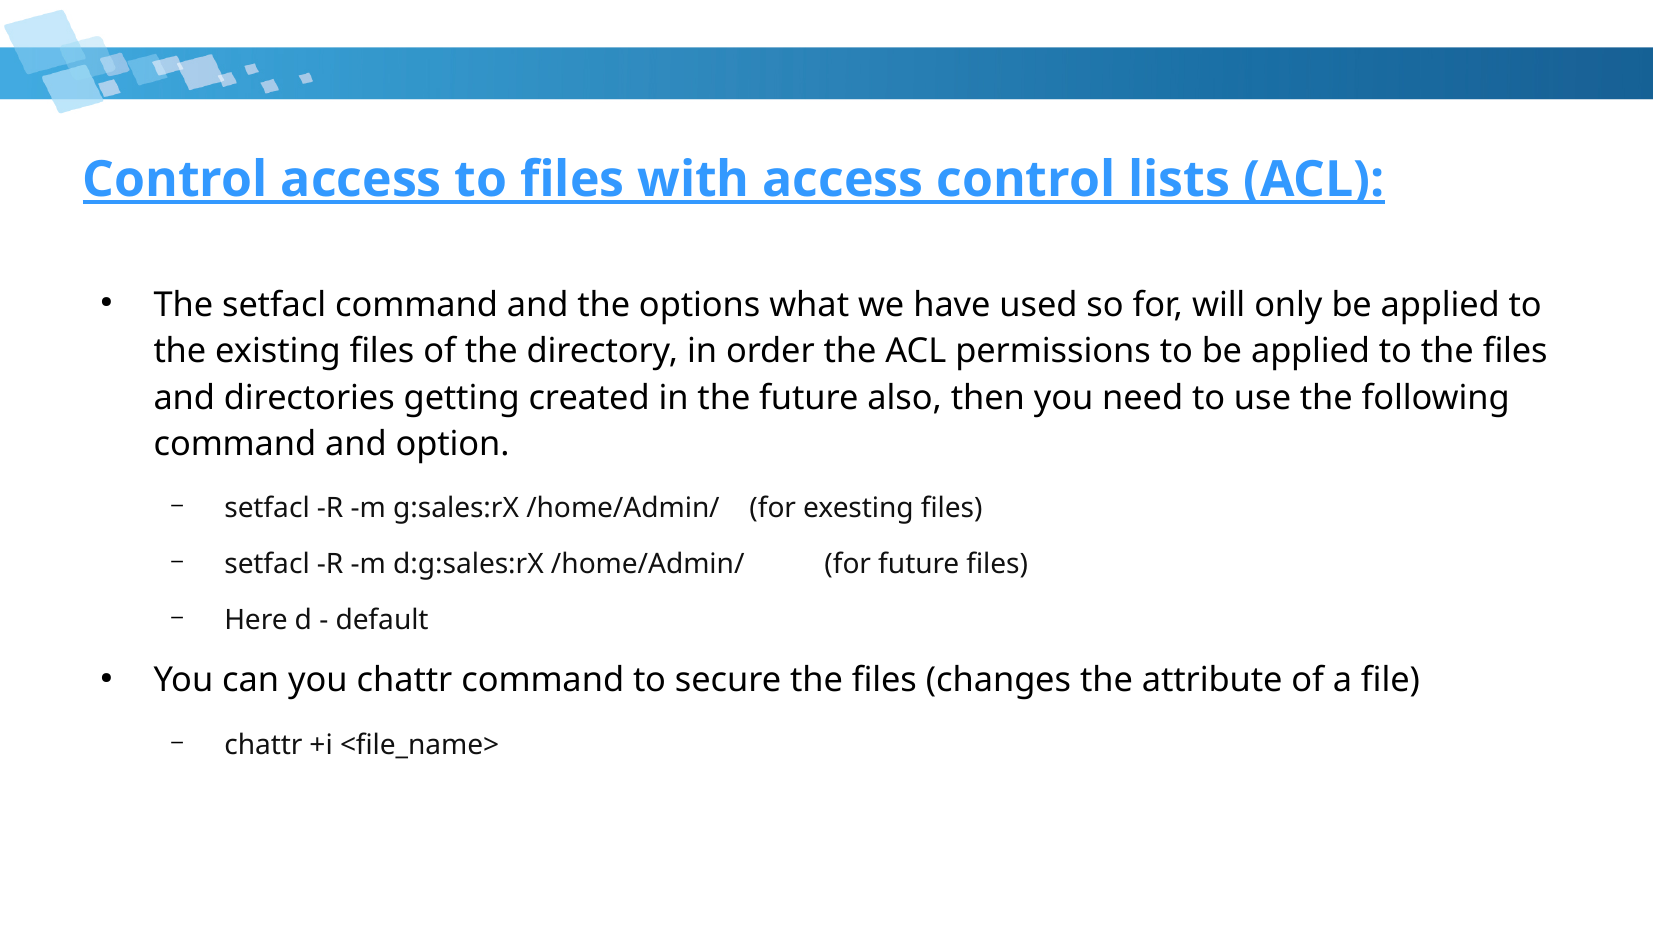

# Control access to files with access control lists (ACL):
The setfacl command and the options what we have used so for, will only be applied to the existing files of the directory, in order the ACL permissions to be applied to the files and directories getting created in the future also, then you need to use the following command and option.
setfacl -R -m g:sales:rX /home/Admin/	(for exesting files)
setfacl -R -m d:g:sales:rX /home/Admin/		(for future files)
Here d - default
You can you chattr command to secure the files (changes the attribute of a file)
chattr +i <file_name>